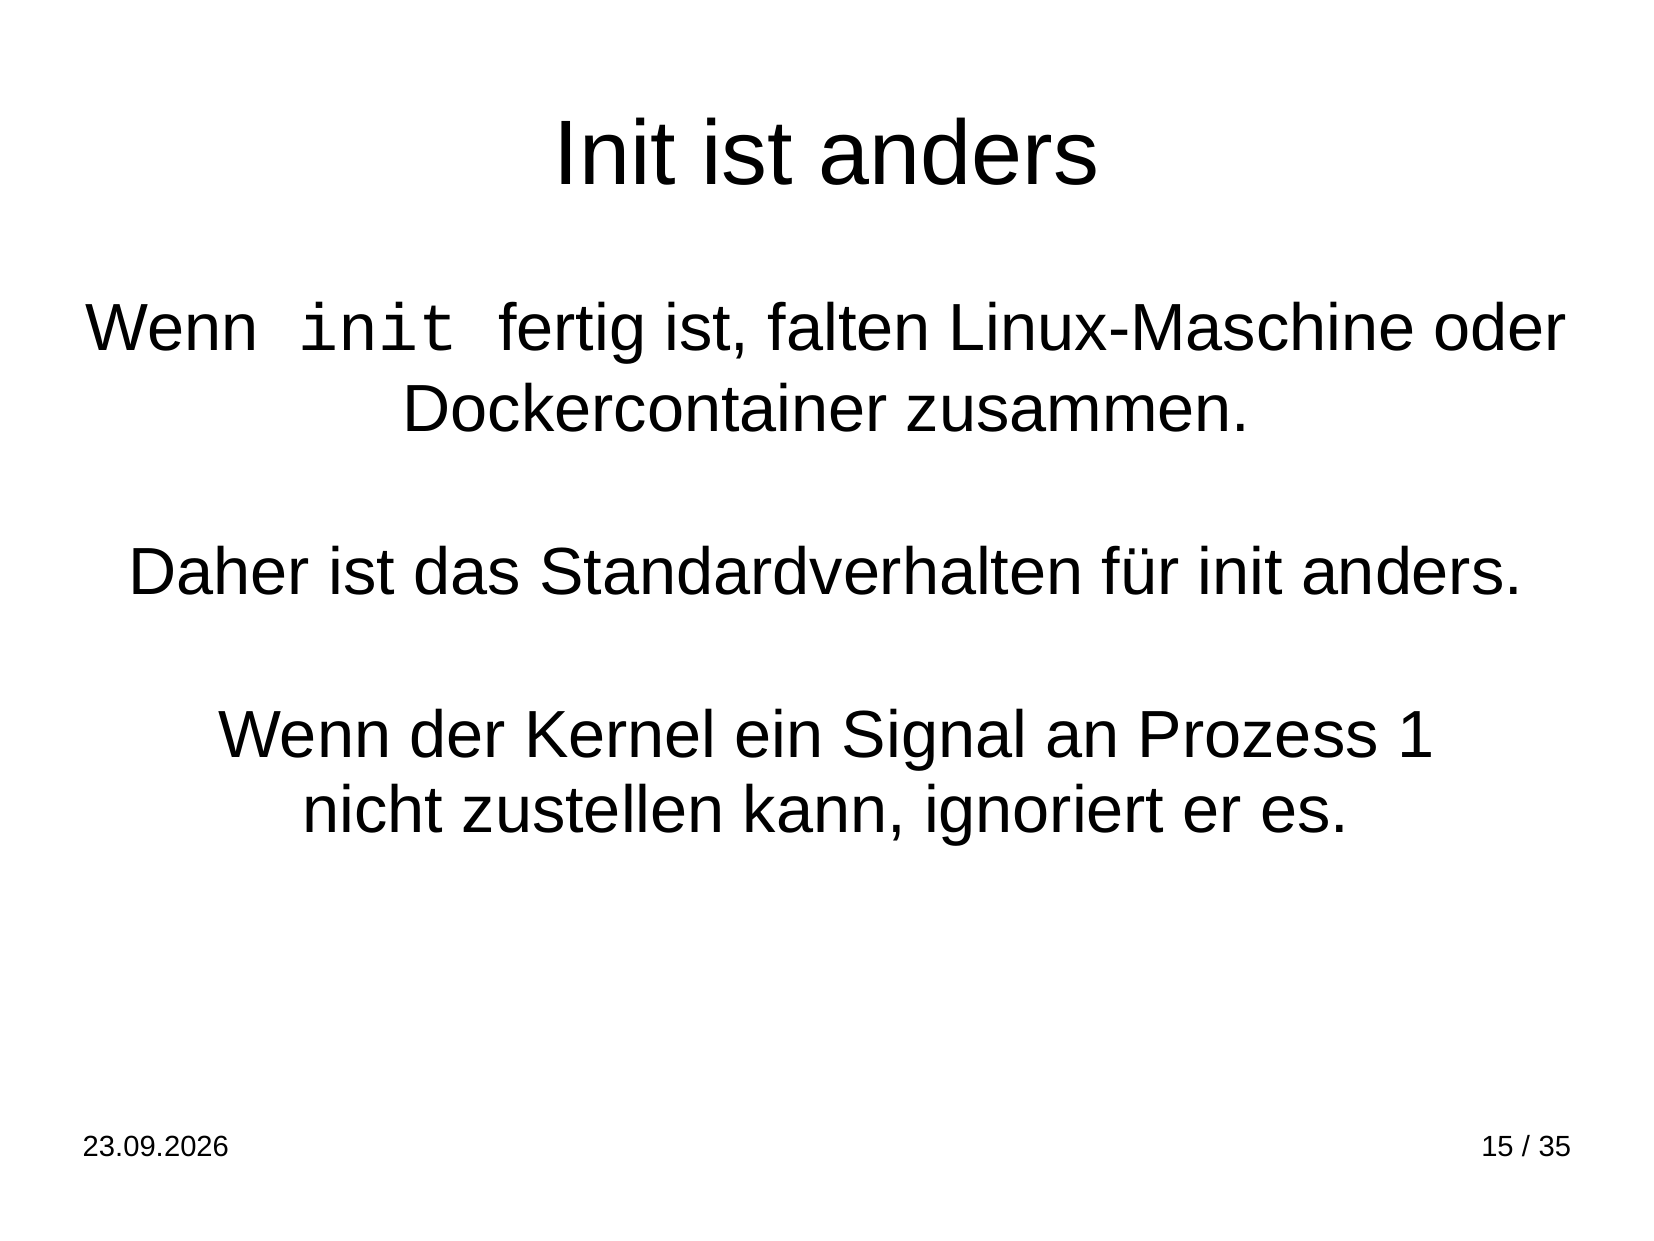

# Init ist anders
Wenn init fertig ist, falten Linux-Maschine oder Dockercontainer zusammen.
Daher ist das Standardverhalten für init anders.
Wenn der Kernel ein Signal an Prozess 1
nicht zustellen kann, ignoriert er es.